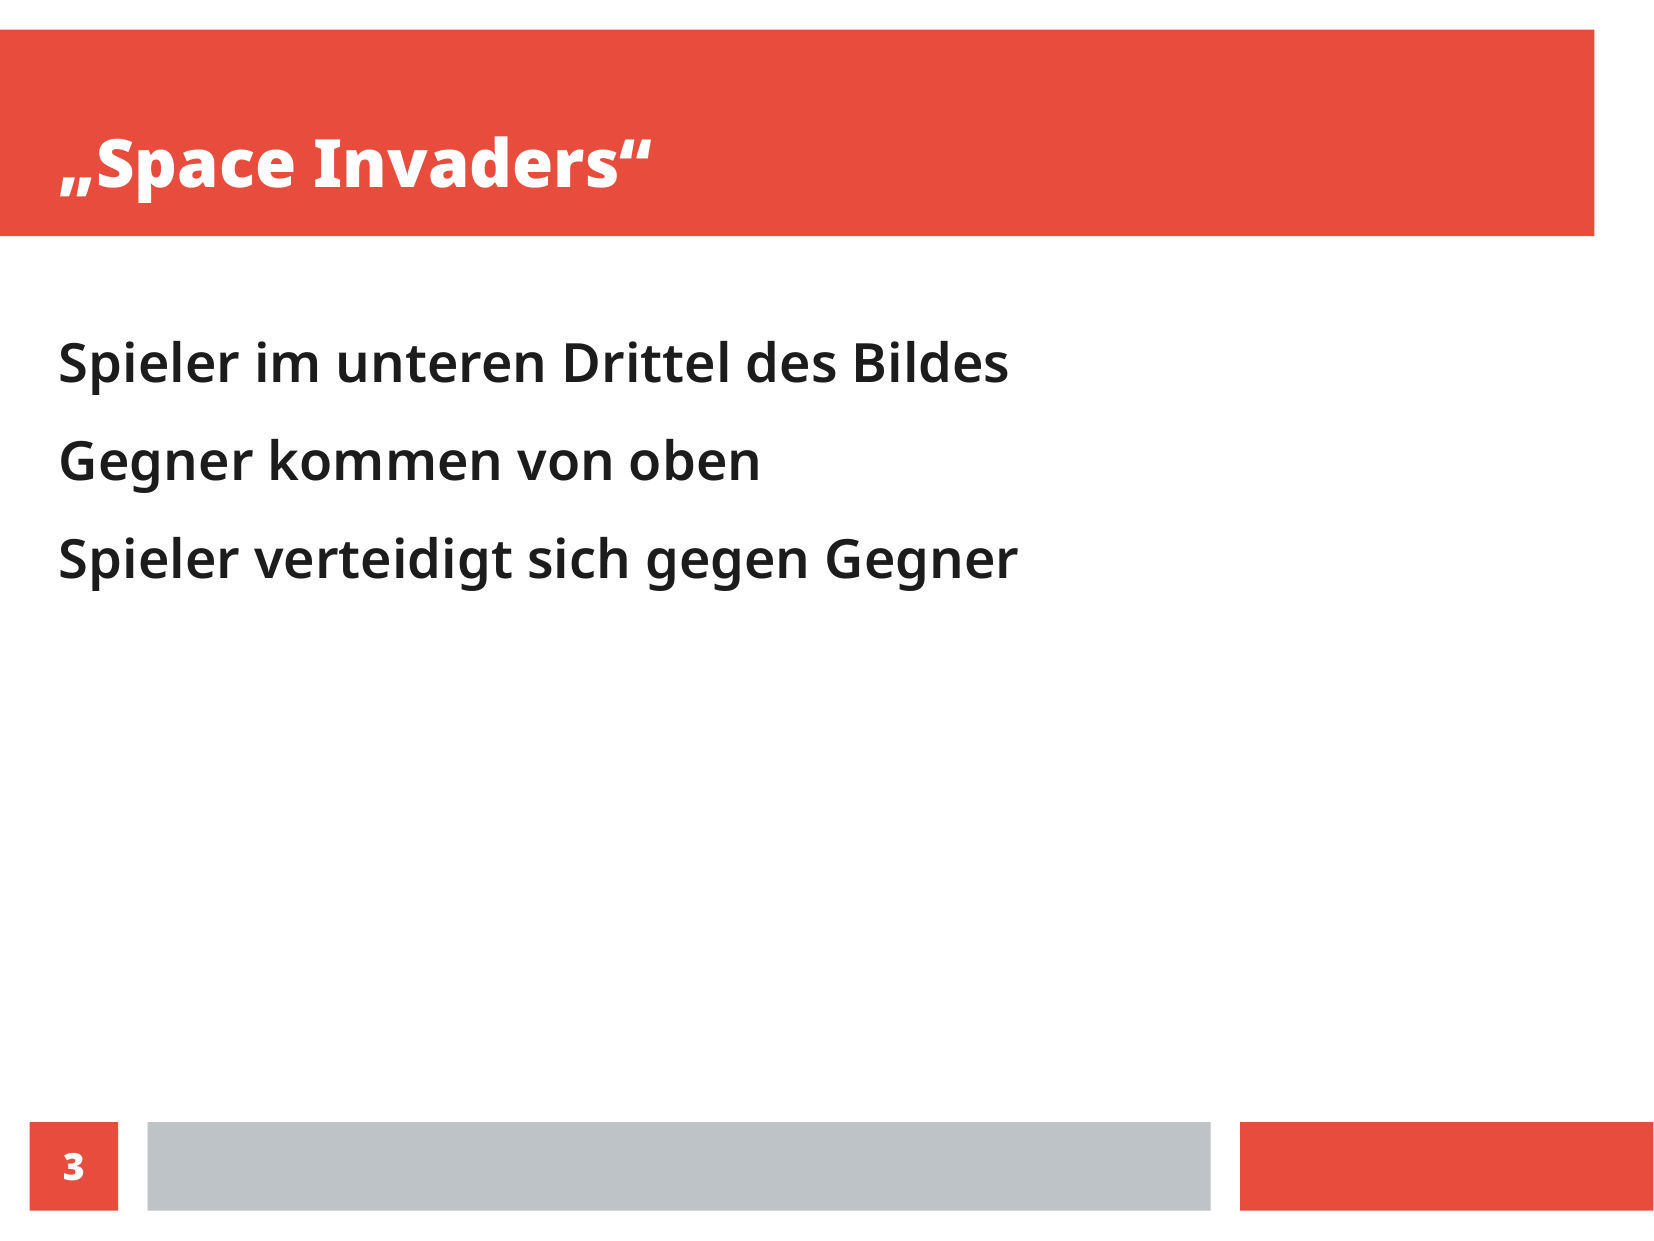

# „Space Invaders“
Spieler im unteren Drittel des Bildes
Gegner kommen von oben
Spieler verteidigt sich gegen Gegner
3